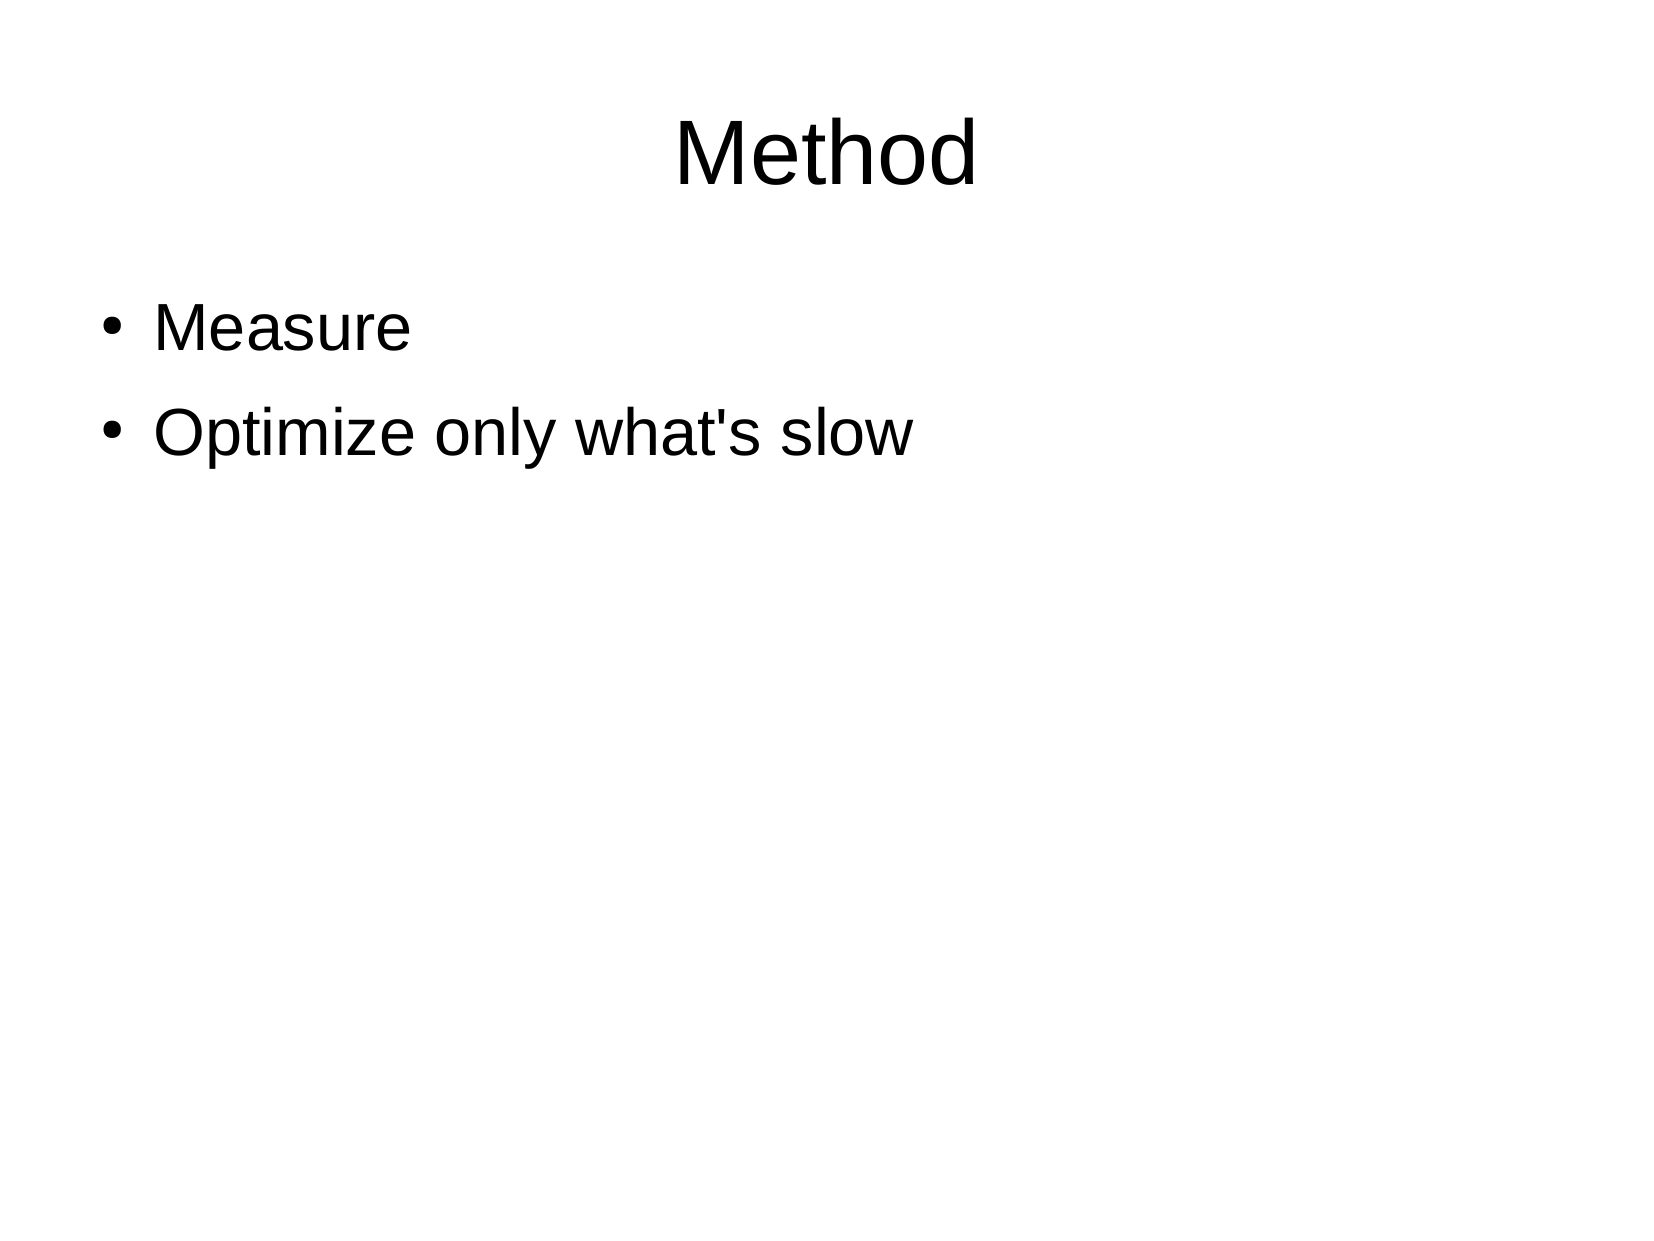

# Method
Measure
Optimize only what's slow